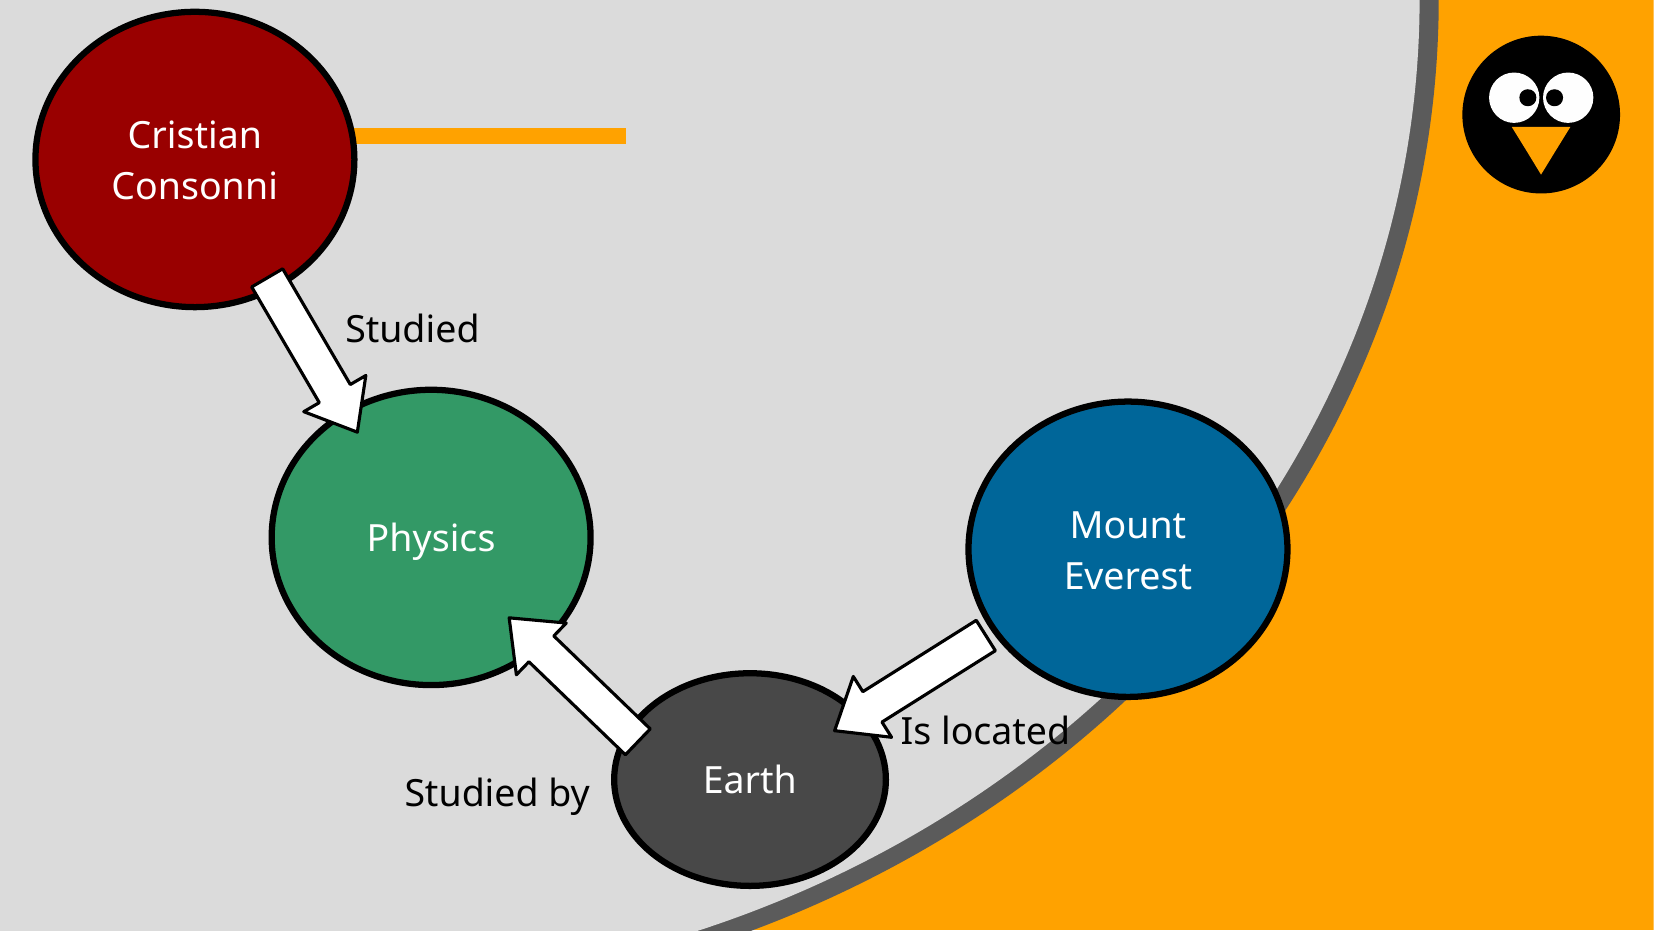

Cristian Consonni
Studied
Physics
Mount Everest
Earth
Is located
Studied by